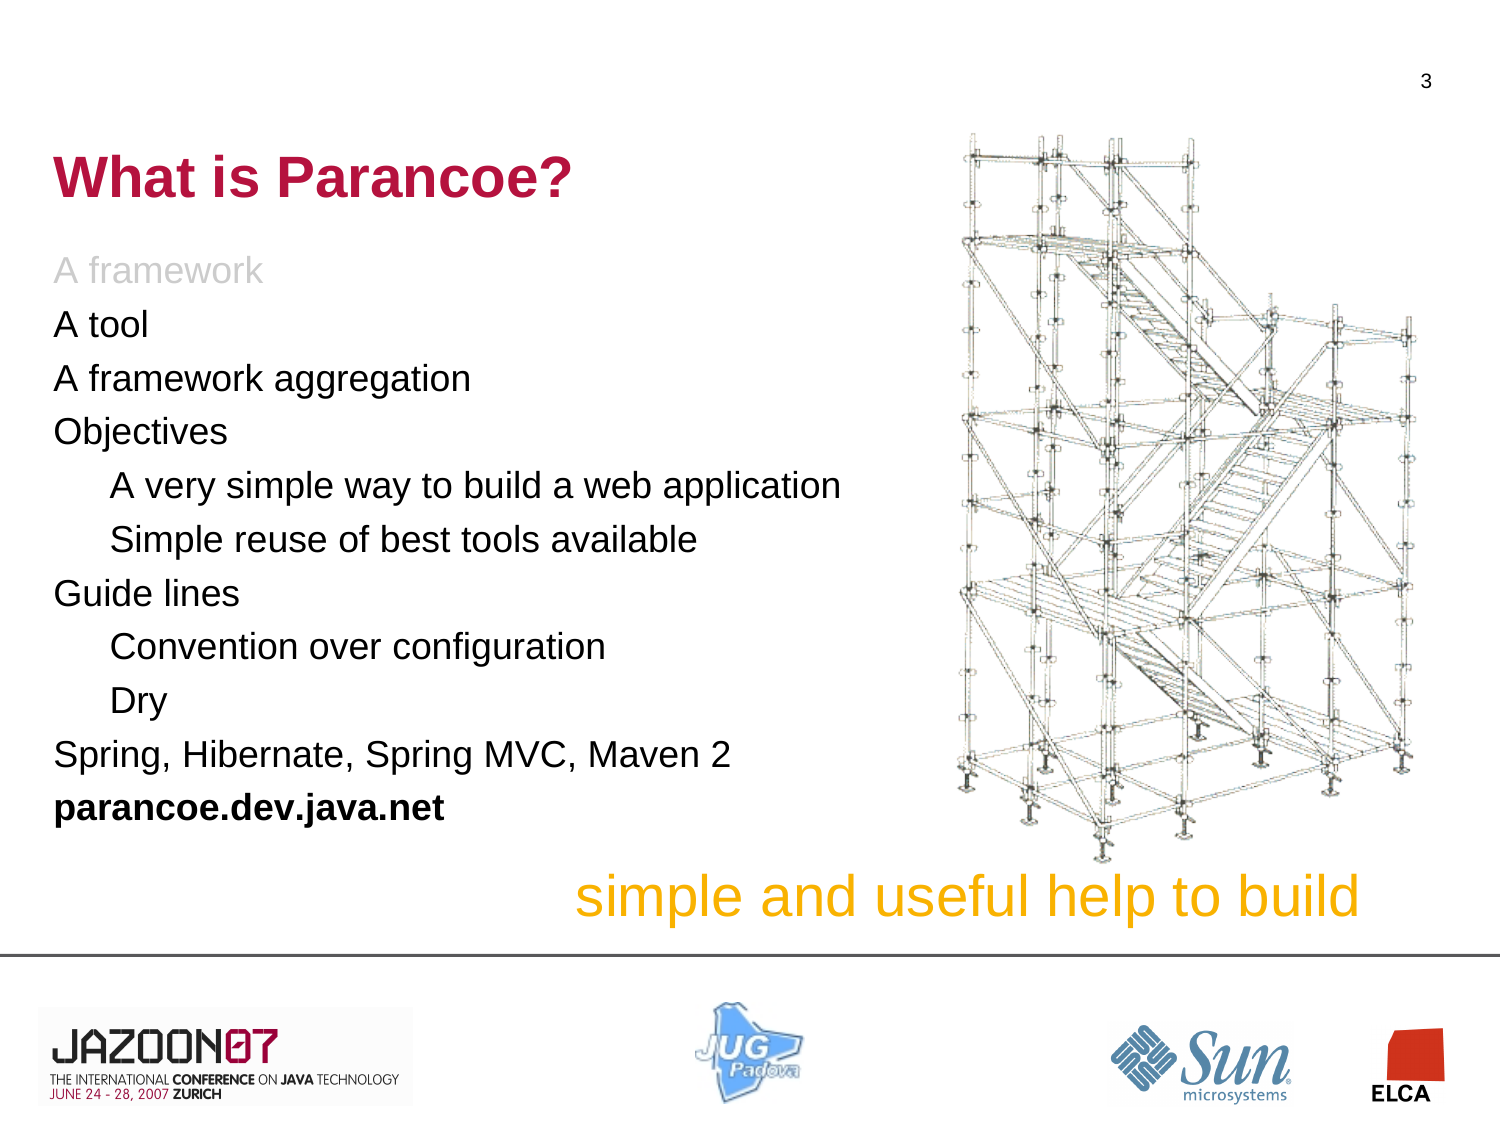

3
# What is Parancoe?
A framework
A tool
A framework aggregation
Objectives
A very simple way to build a web application
Simple reuse of best tools available
Guide lines
Convention over configuration
Dry
Spring, Hibernate, Spring MVC, Maven 2
parancoe.dev.java.net
simple and useful help to build